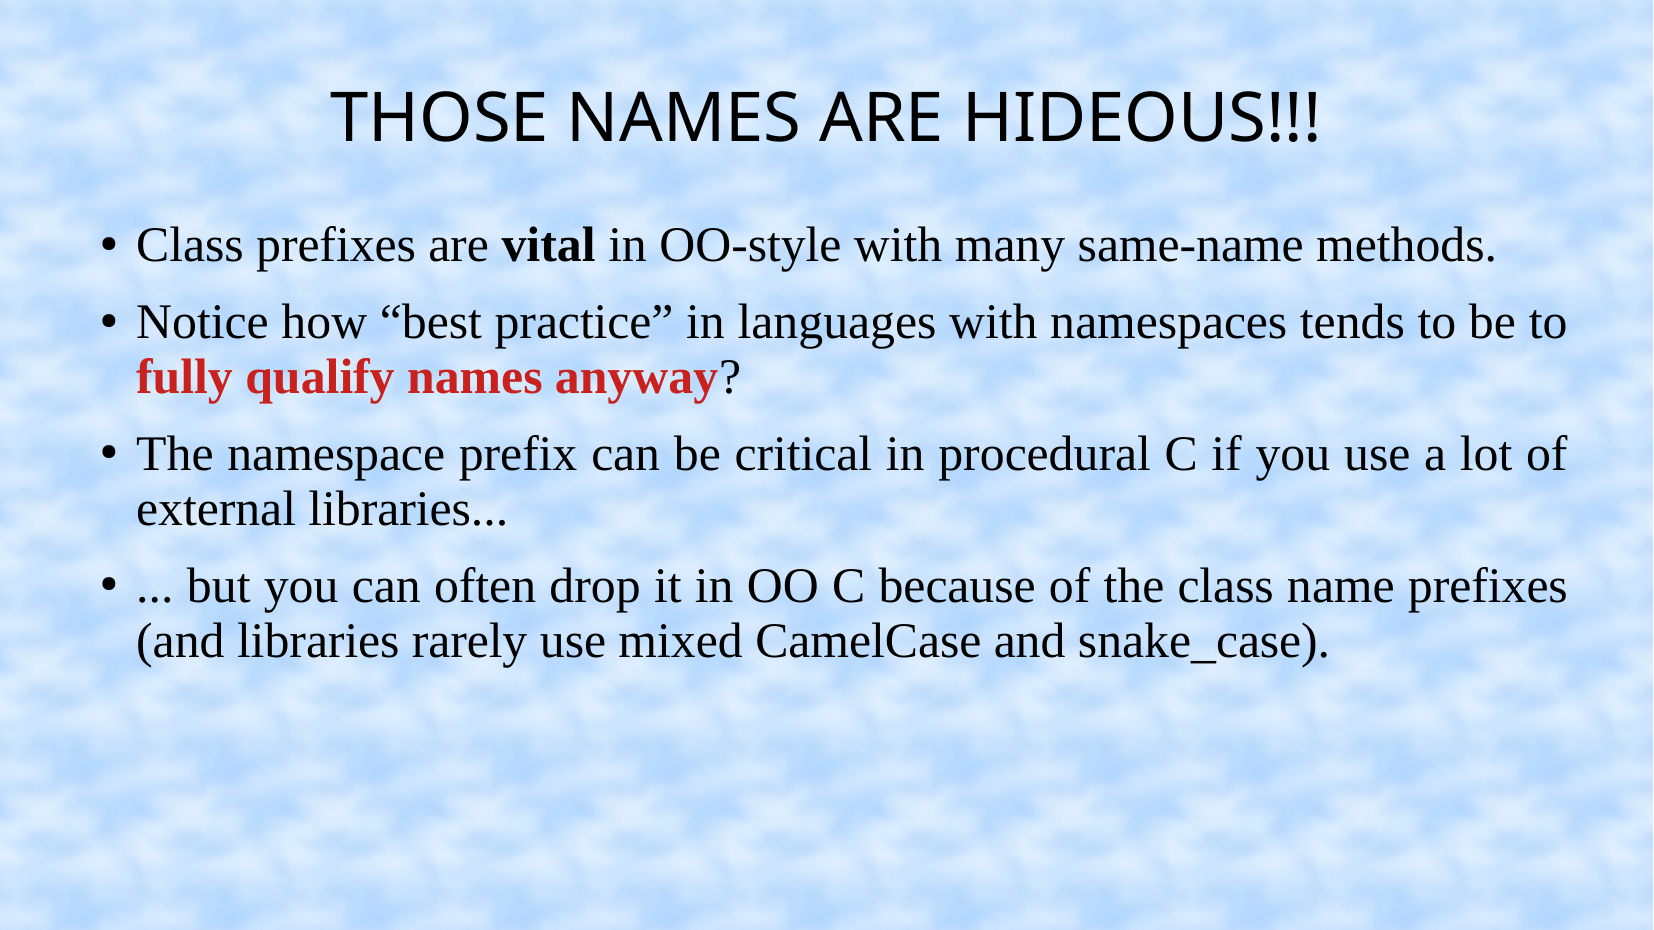

# THOSE NAMES ARE HIDEOUS!!!
Class prefixes are vital in OO-style with many same-name methods.
Notice how “best practice” in languages with namespaces tends to be to fully qualify names anyway?
The namespace prefix can be critical in procedural C if you use a lot of external libraries...
... but you can often drop it in OO C because of the class name prefixes (and libraries rarely use mixed CamelCase and snake_case).